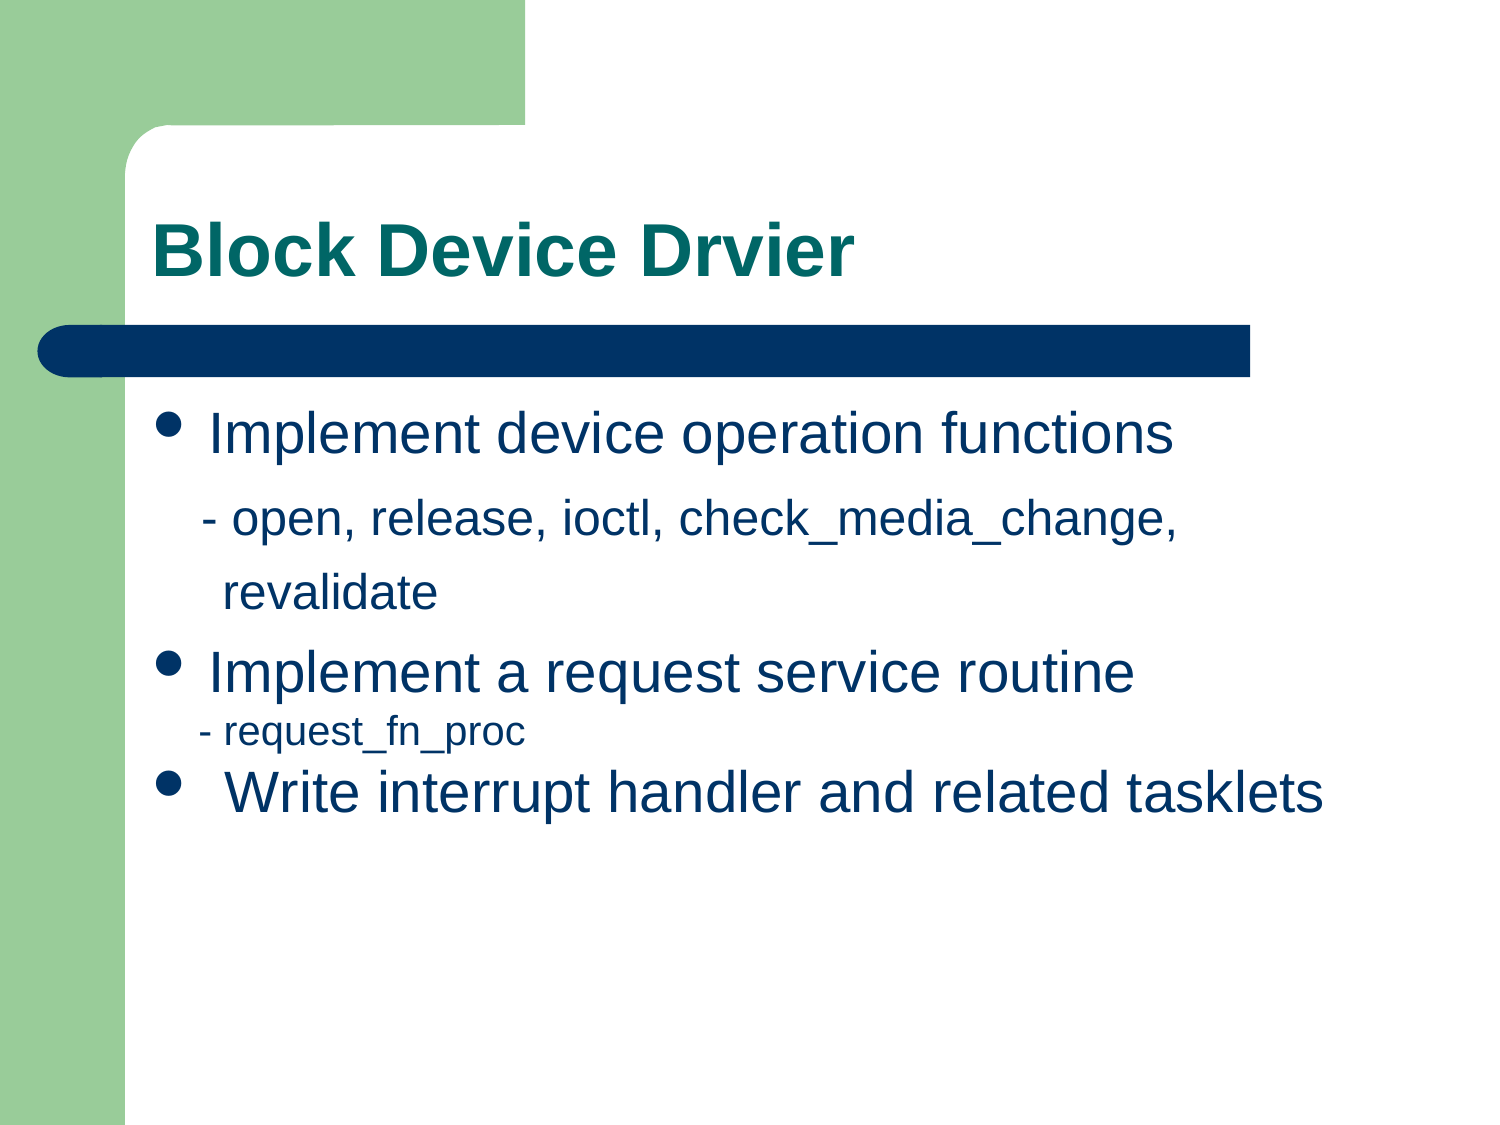

# Block Device Drvier
Implement device operation functions
 - open, release, ioctl, check_media_change,
 revalidate
Implement a request service routine
 - request_fn_proc
 Write interrupt handler and related tasklets